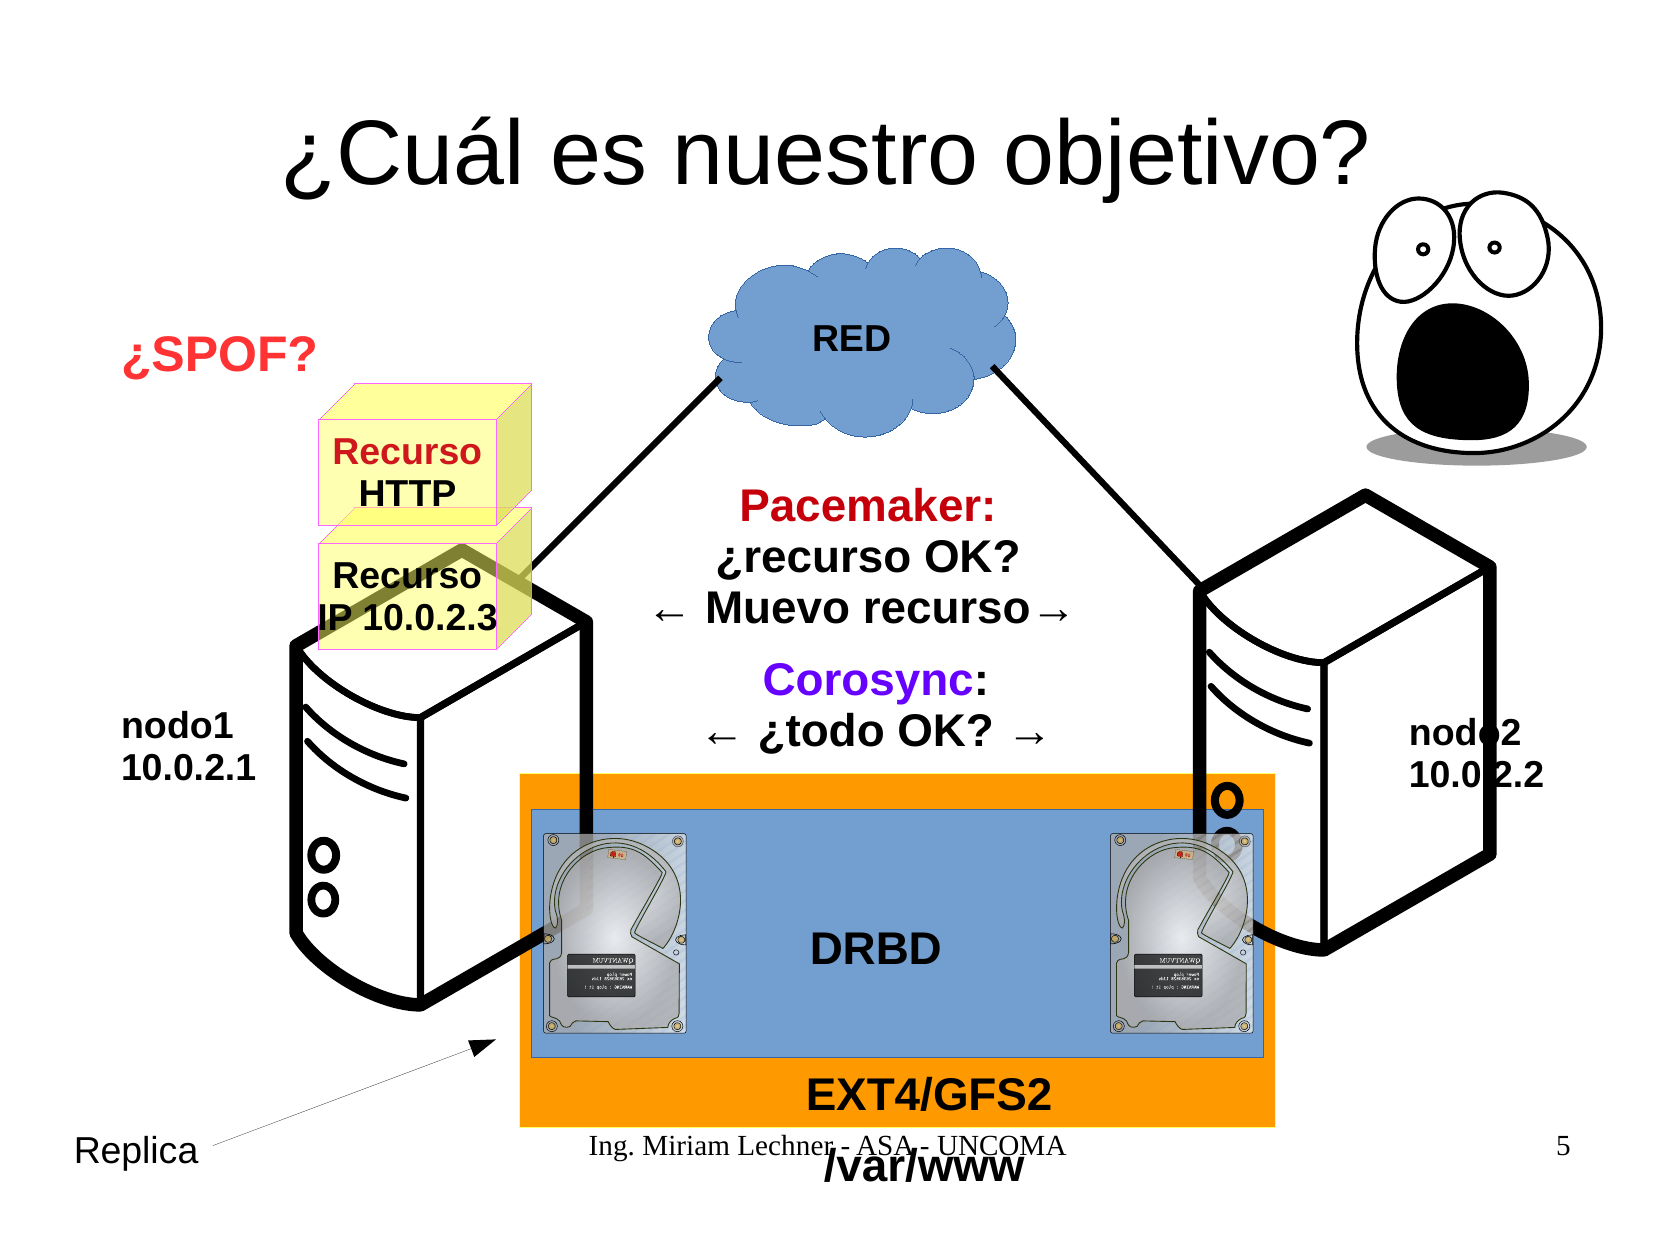

# ¿Cuál es nuestro objetivo?
RED
¿SPOF?
Recurso
HTTP
Pacemaker:
¿recurso OK?
← Muevo recurso→
Recurso
IP 10.0.2.3
Corosync:
← ¿todo OK? →
nodo1
10.0.2.1
nodo2
10.0.2.2
DRBD
EXT4/GFS2
Replica
Ing. Miriam Lechner - ASA - UNCOMA
5
/var/www